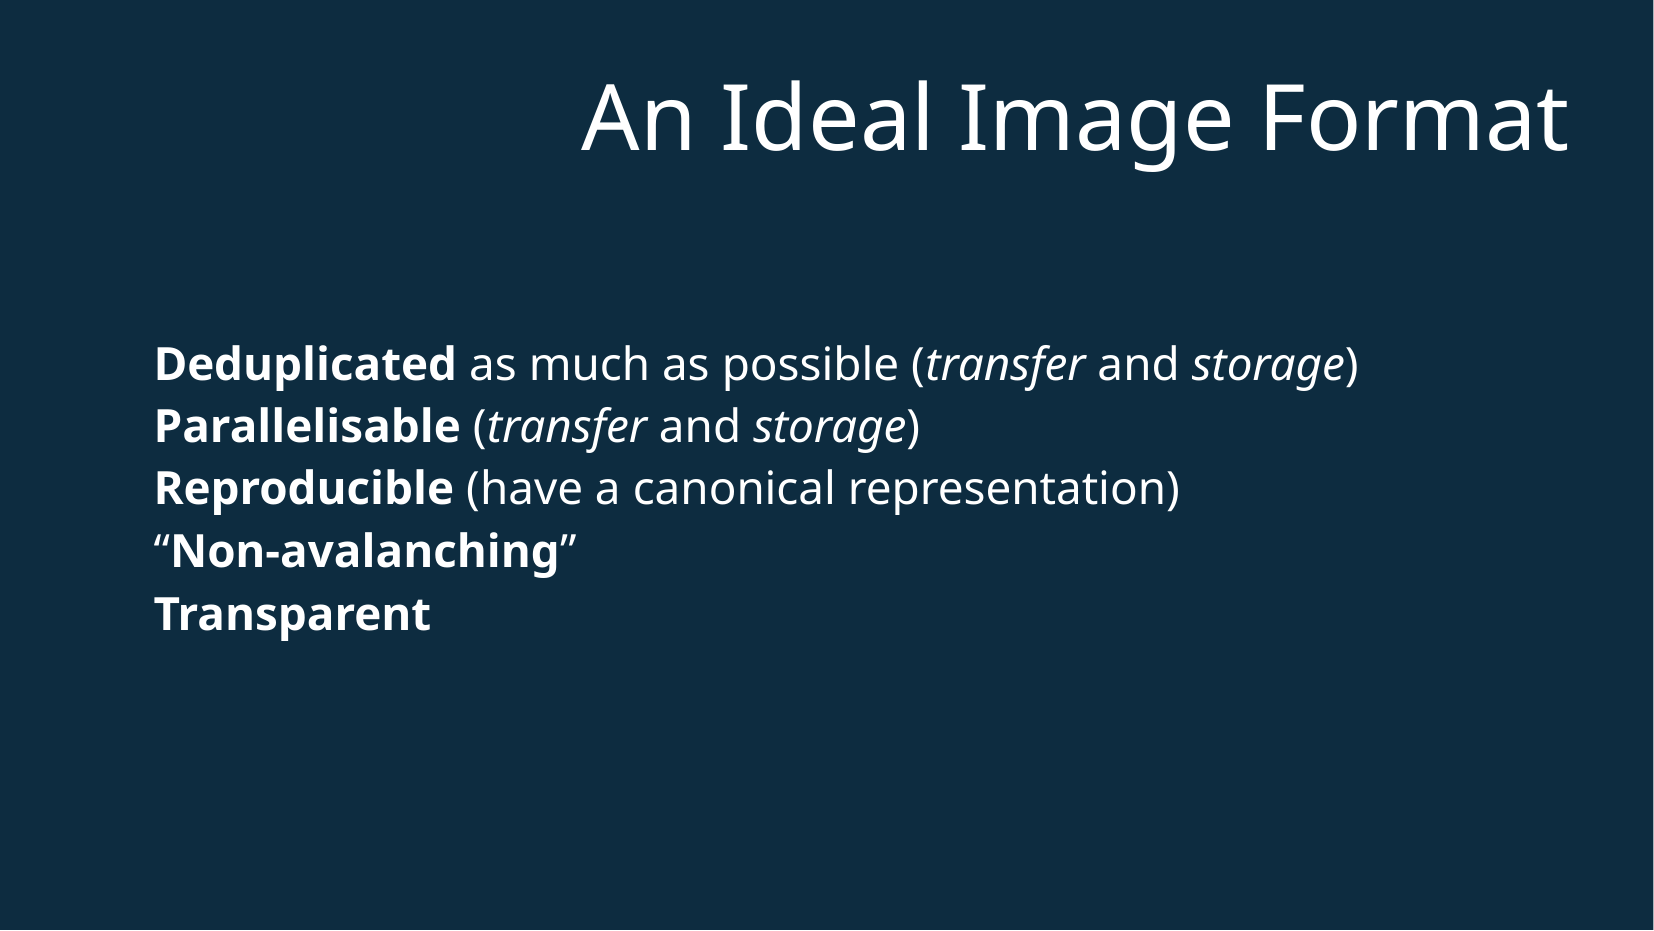

# An Ideal Image Format
Deduplicated as much as possible (transfer and storage)
Parallelisable (transfer and storage)
Reproducible (have a canonical representation)
“Non-avalanching”
Transparent